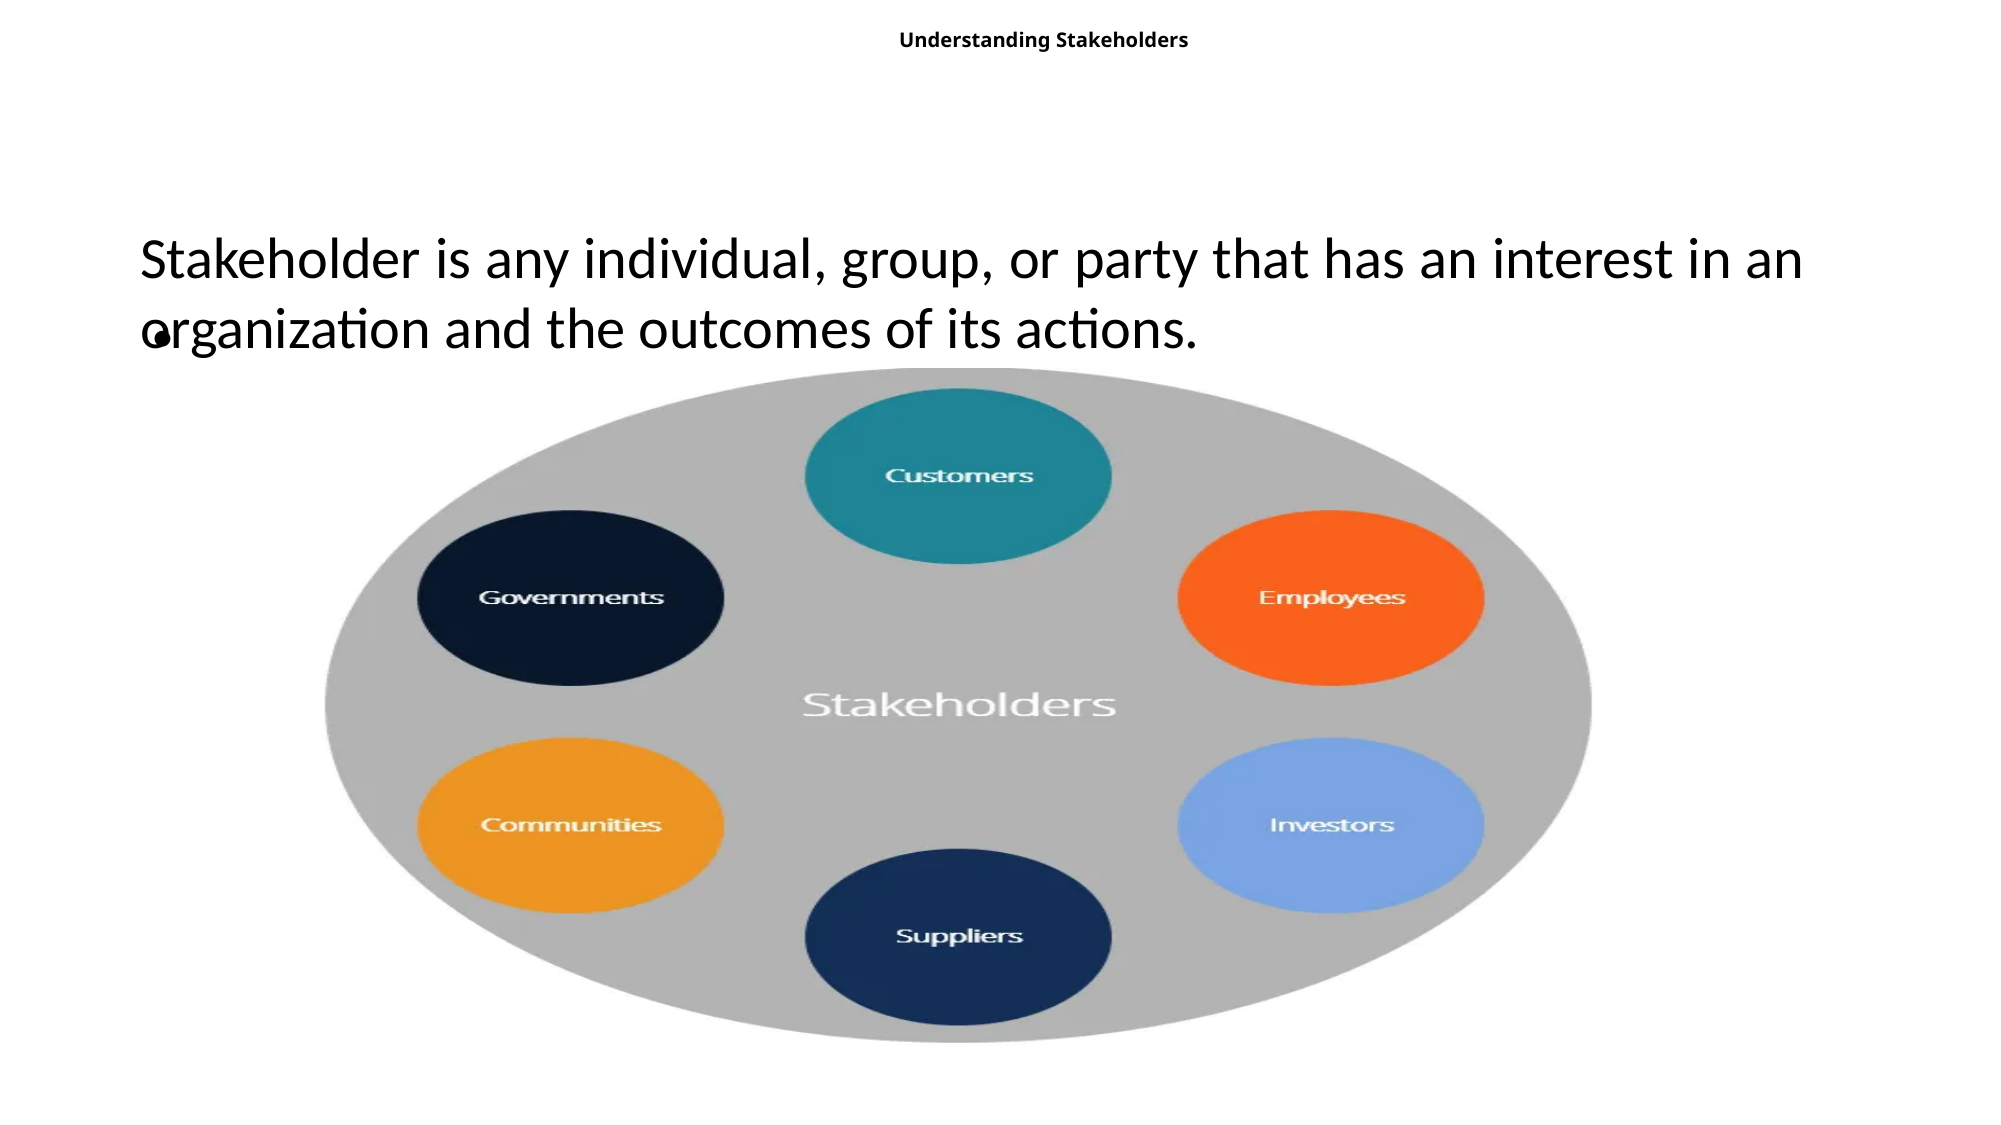

# Understanding Stakeholders
Stakeholder is any individual, group, or party that has an interest in an organization and the outcomes of its actions.